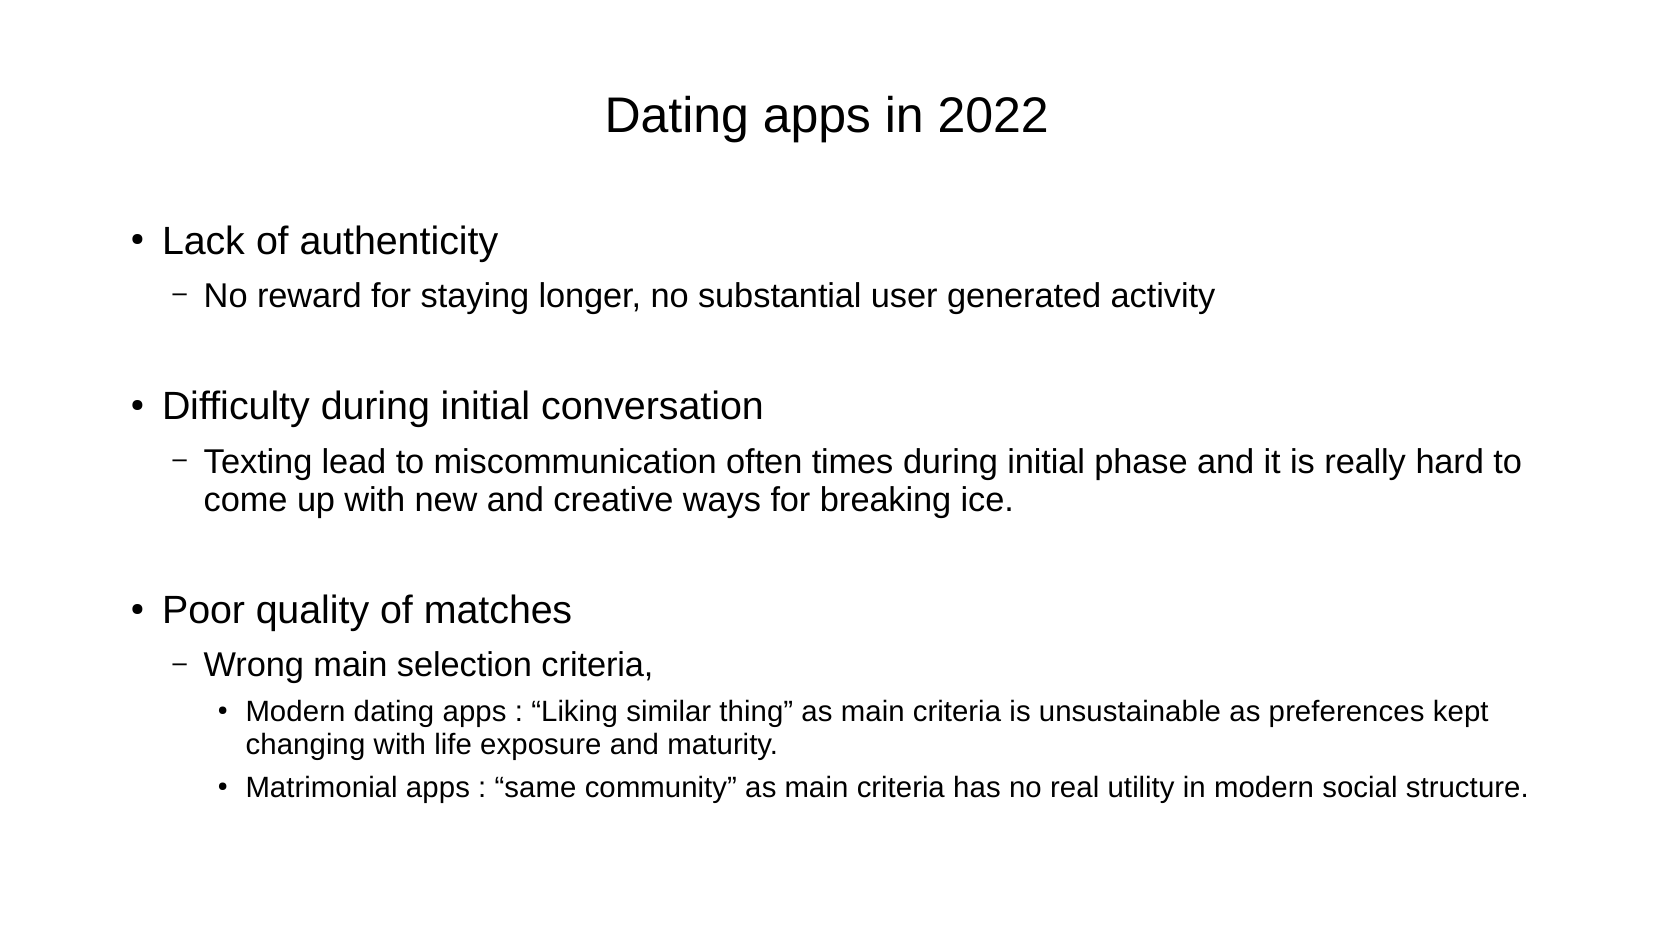

# Dating apps in 2022
Lack of authenticity
No reward for staying longer, no substantial user generated activity
Difficulty during initial conversation
Texting lead to miscommunication often times during initial phase and it is really hard to come up with new and creative ways for breaking ice.
Poor quality of matches
Wrong main selection criteria,
Modern dating apps : “Liking similar thing” as main criteria is unsustainable as preferences kept changing with life exposure and maturity.
Matrimonial apps : “same community” as main criteria has no real utility in modern social structure.